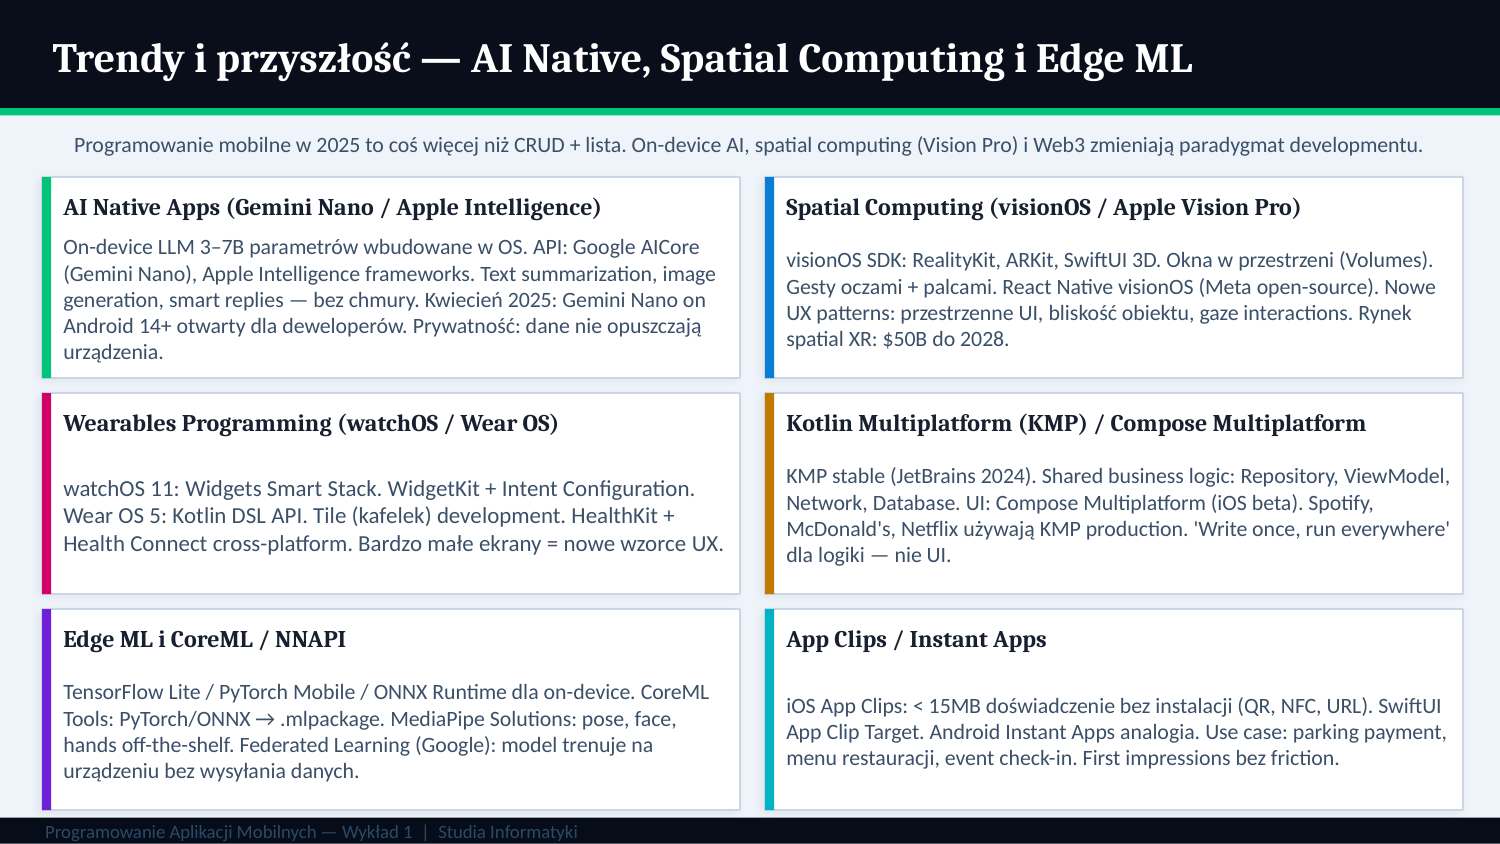

Trendy i przyszłość — AI Native, Spatial Computing i Edge ML
Programowanie mobilne w 2025 to coś więcej niż CRUD + lista. On-device AI, spatial computing (Vision Pro) i Web3 zmieniają paradygmat developmentu.
AI Native Apps (Gemini Nano / Apple Intelligence)
Spatial Computing (visionOS / Apple Vision Pro)
On-device LLM 3–7B parametrów wbudowane w OS. API: Google AICore (Gemini Nano), Apple Intelligence frameworks. Text summarization, image generation, smart replies — bez chmury. Kwiecień 2025: Gemini Nano on Android 14+ otwarty dla deweloperów. Prywatność: dane nie opuszczają urządzenia.
visionOS SDK: RealityKit, ARKit, SwiftUI 3D. Okna w przestrzeni (Volumes). Gesty oczami + palcami. React Native visionOS (Meta open-source). Nowe UX patterns: przestrzenne UI, bliskość obiektu, gaze interactions. Rynek spatial XR: $50B do 2028.
Wearables Programming (watchOS / Wear OS)
Kotlin Multiplatform (KMP) / Compose Multiplatform
watchOS 11: Widgets Smart Stack. WidgetKit + Intent Configuration. Wear OS 5: Kotlin DSL API. Tile (kafelek) development. HealthKit + Health Connect cross-platform. Bardzo małe ekrany = nowe wzorce UX.
KMP stable (JetBrains 2024). Shared business logic: Repository, ViewModel, Network, Database. UI: Compose Multiplatform (iOS beta). Spotify, McDonald's, Netflix używają KMP production. 'Write once, run everywhere' dla logiki — nie UI.
Edge ML i CoreML / NNAPI
App Clips / Instant Apps
TensorFlow Lite / PyTorch Mobile / ONNX Runtime dla on-device. CoreML Tools: PyTorch/ONNX → .mlpackage. MediaPipe Solutions: pose, face, hands off-the-shelf. Federated Learning (Google): model trenuje na urządzeniu bez wysyłania danych.
iOS App Clips: < 15MB doświadczenie bez instalacji (QR, NFC, URL). SwiftUI App Clip Target. Android Instant Apps analogia. Use case: parking payment, menu restauracji, event check-in. First impressions bez friction.
Programowanie Aplikacji Mobilnych — Wykład 1 | Studia Informatyki